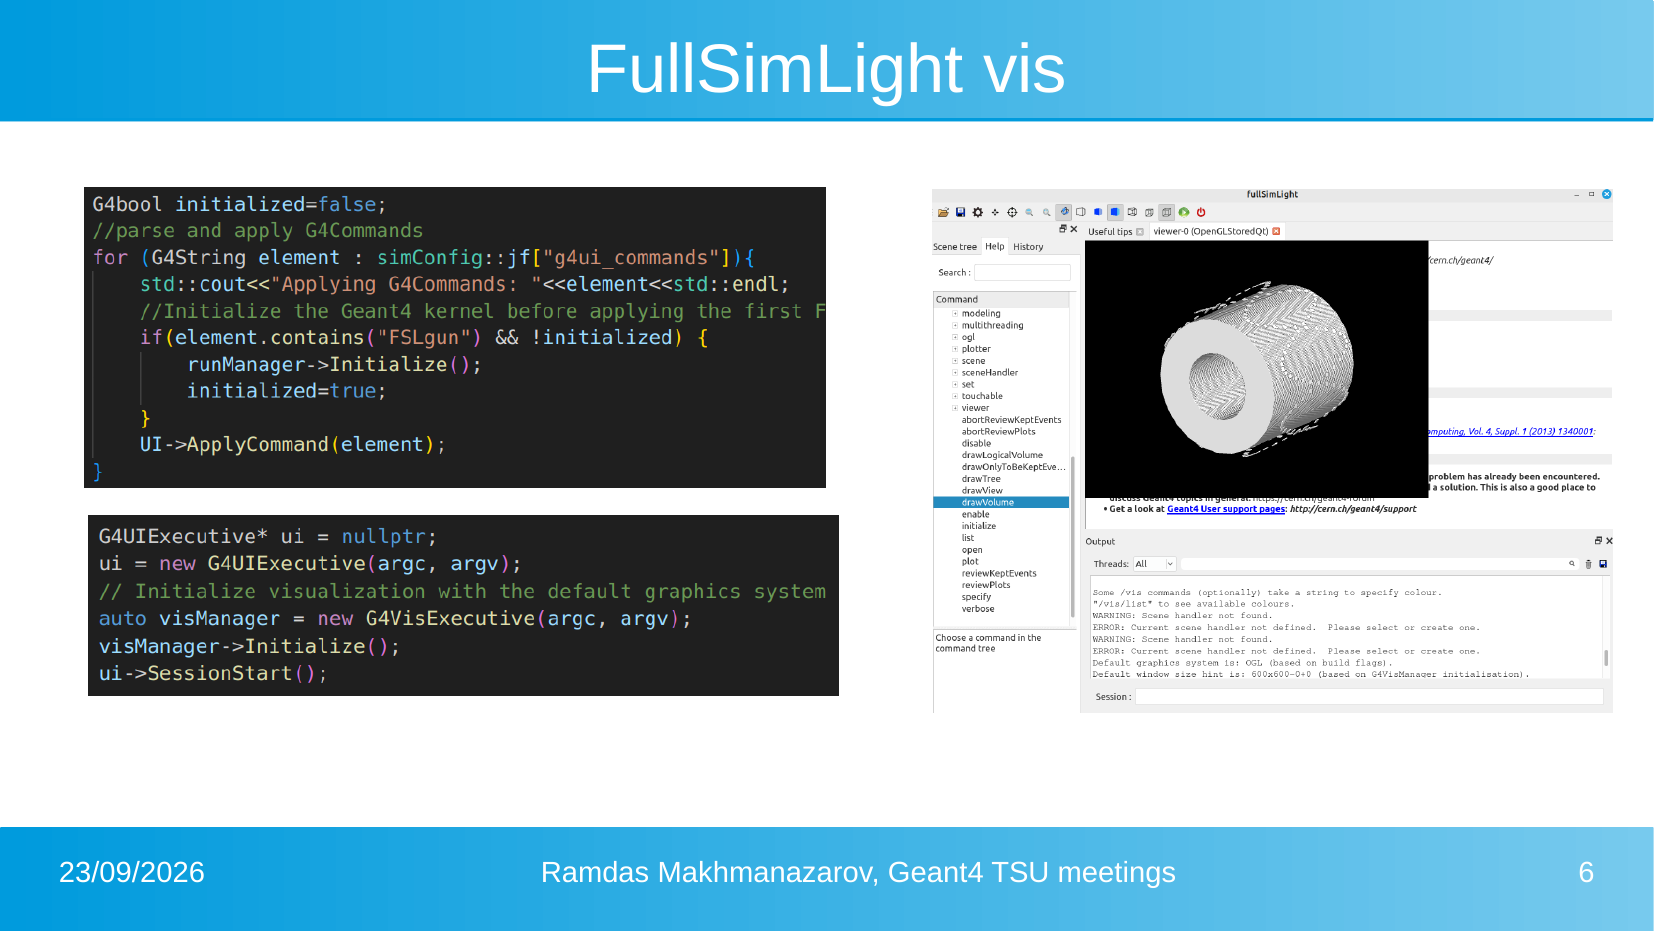

# FullSimLight vis
Ramdas Makhmanazarov, Geant4 TSU meetings
6